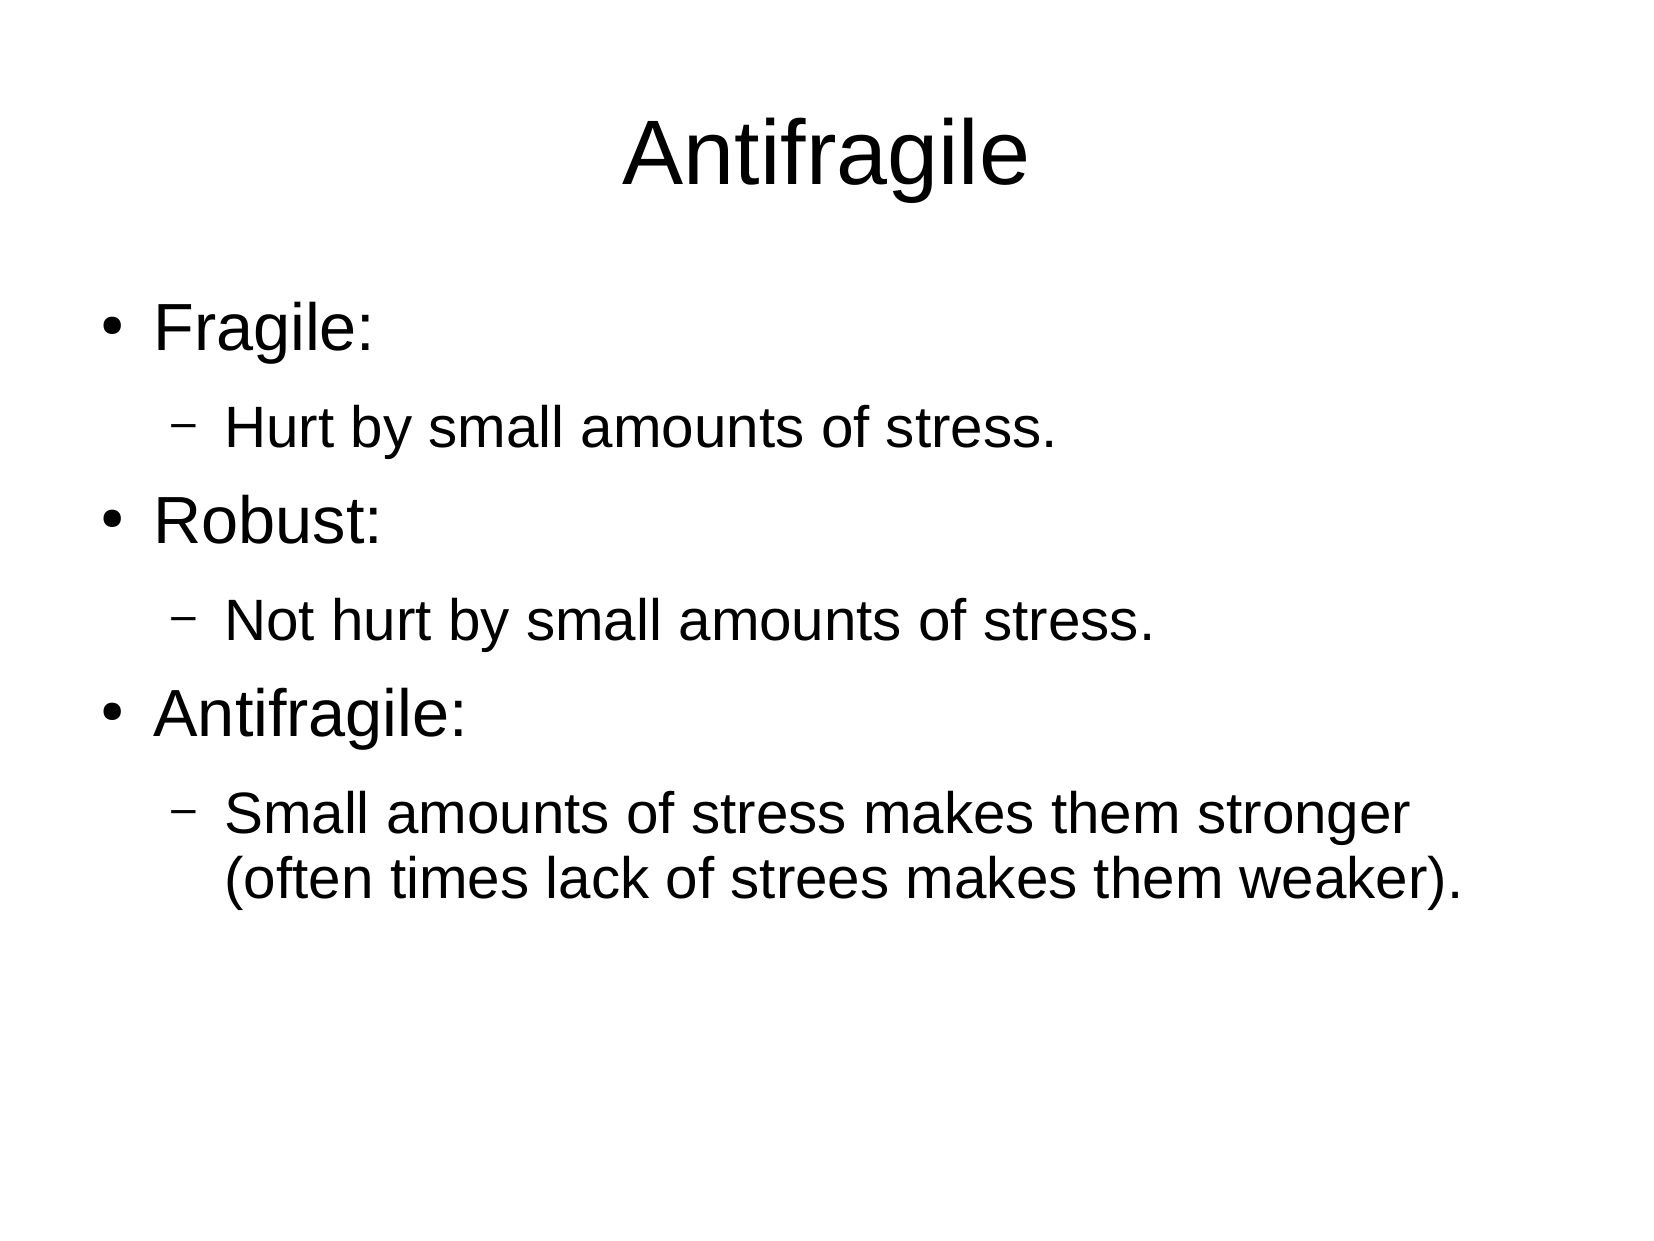

# Antifragile
Fragile:
Hurt by small amounts of stress.
Robust:
Not hurt by small amounts of stress.
Antifragile:
Small amounts of stress makes them stronger (often times lack of strees makes them weaker).